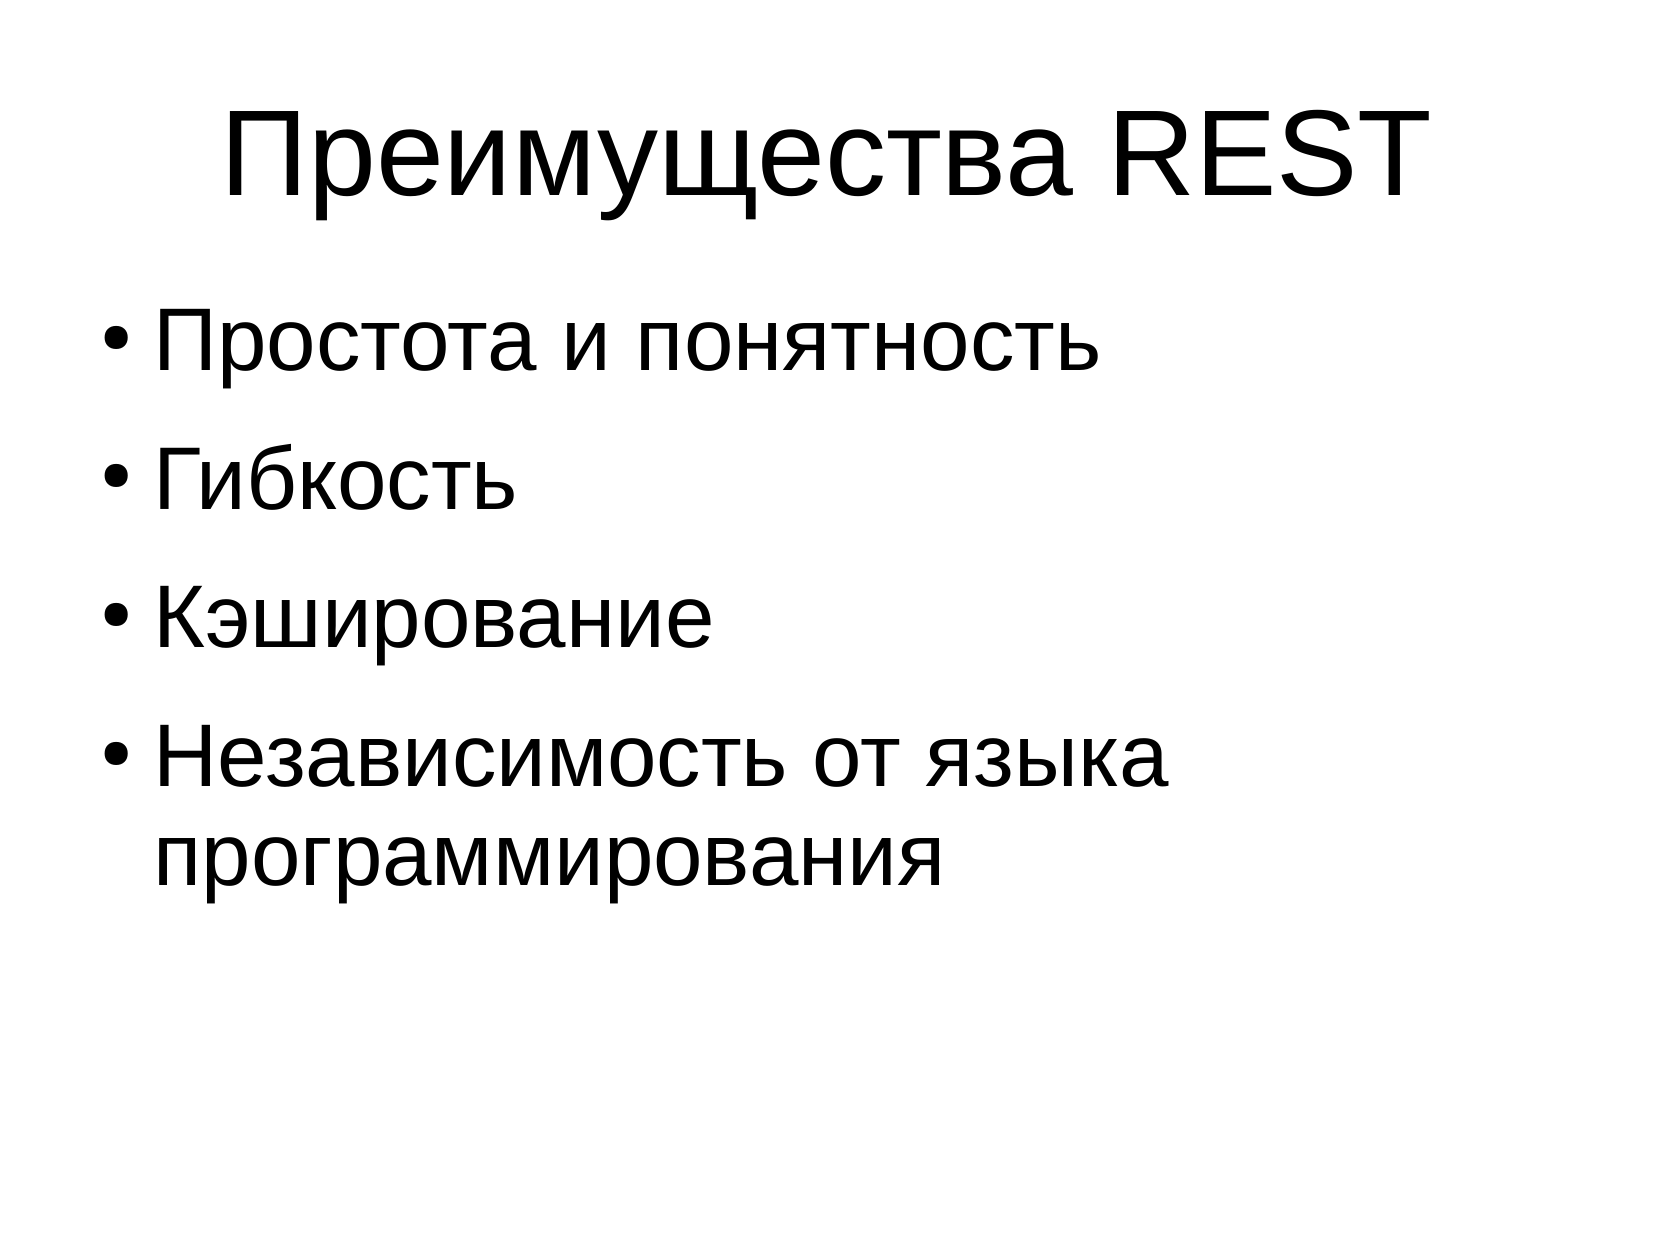

# Преимущества REST
Простота и понятность
Гибкость
Кэширование
Независимость от языка программирования